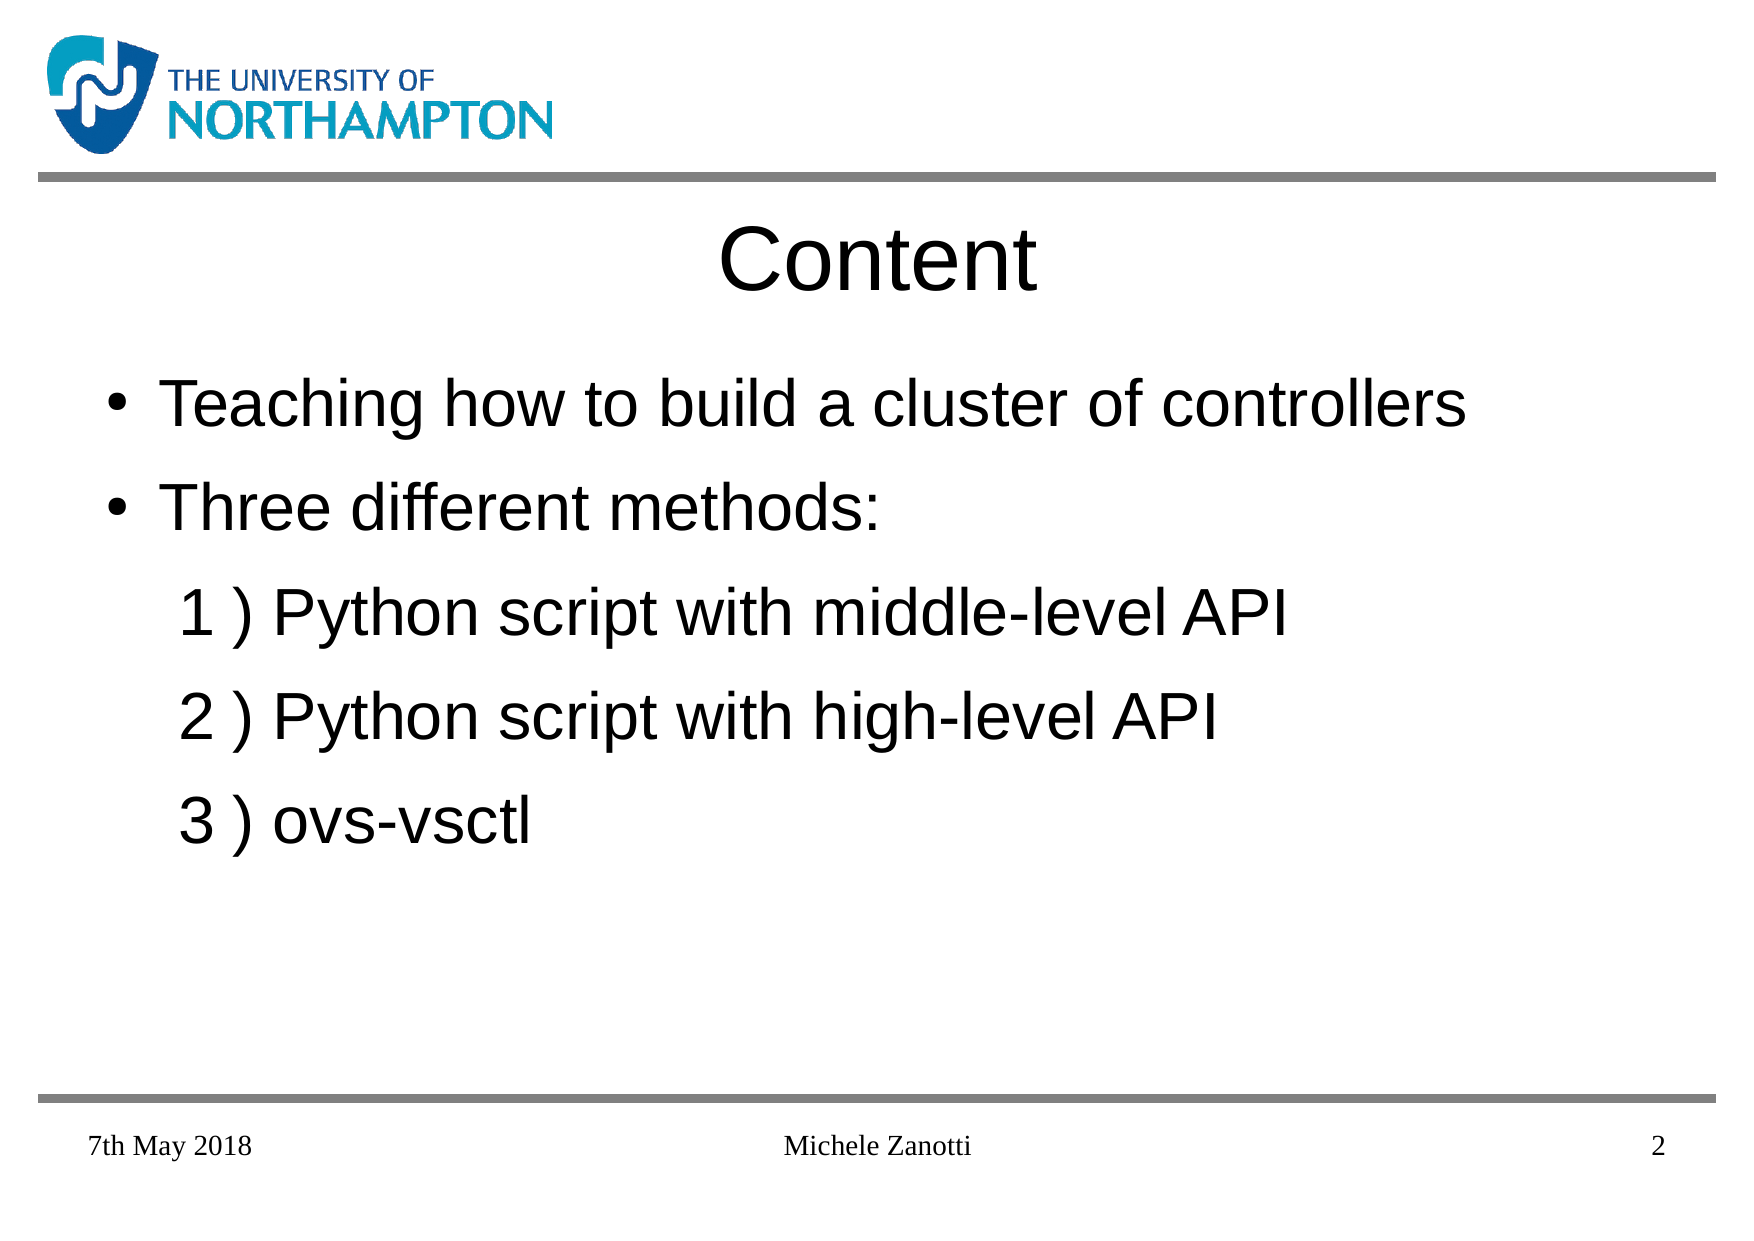

# Content
Teaching how to build a cluster of controllers
Three different methods:
) Python script with middle-level API
) Python script with high-level API
) ovs-vsctl
7th May 2018
Michele Zanotti
2